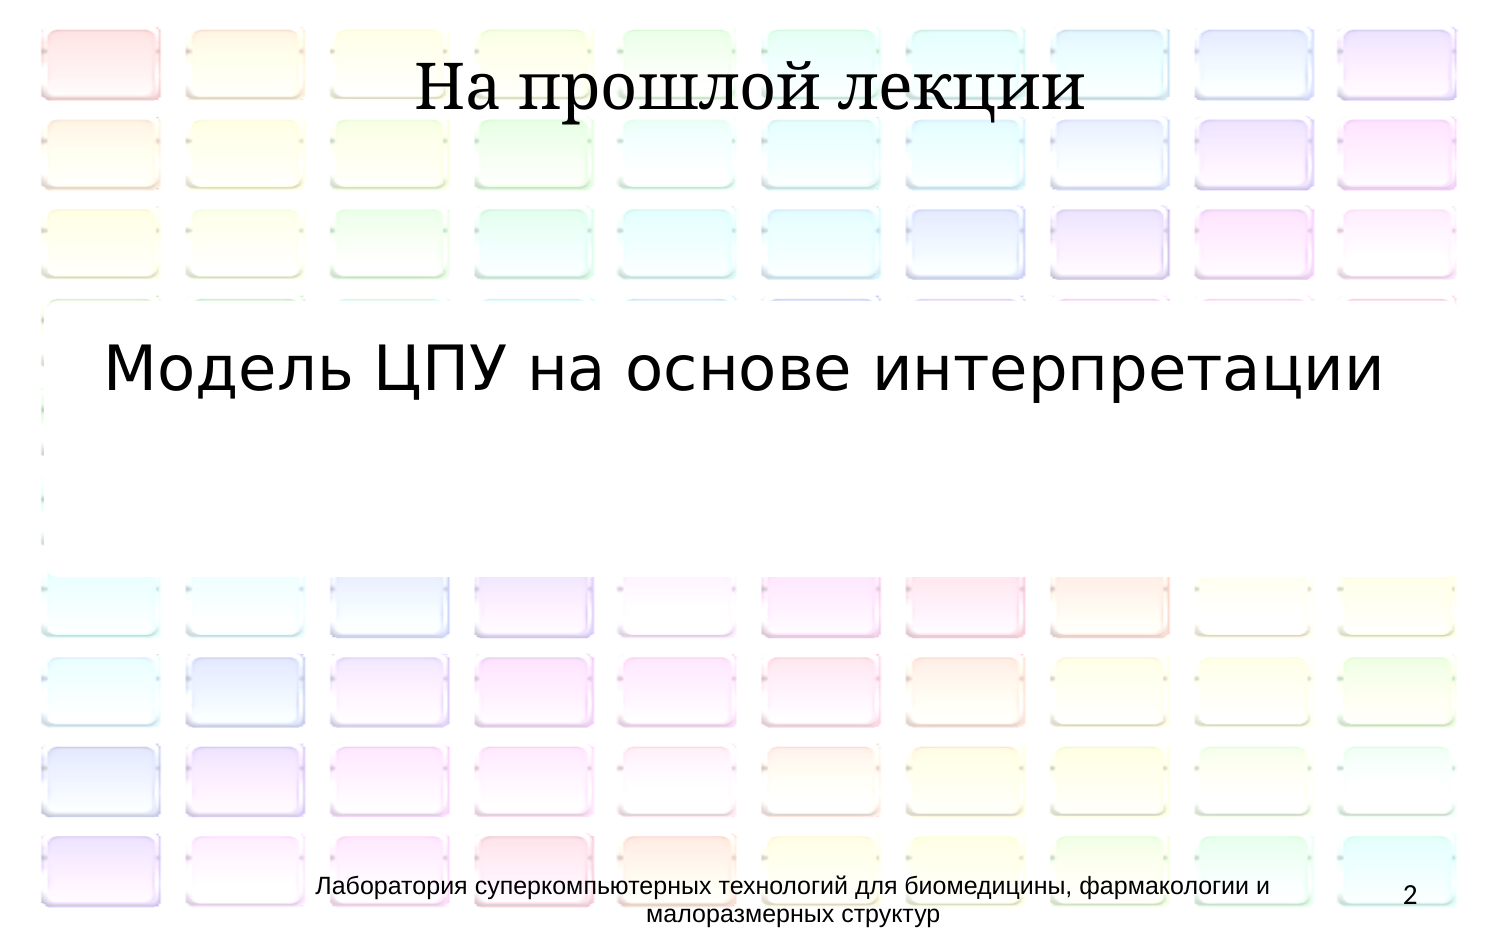

# На прошлой лекции
Модель ЦПУ на основе интерпретации
Лаборатория суперкомпьютерных технологий для биомедицины, фармакологии и малоразмерных структур